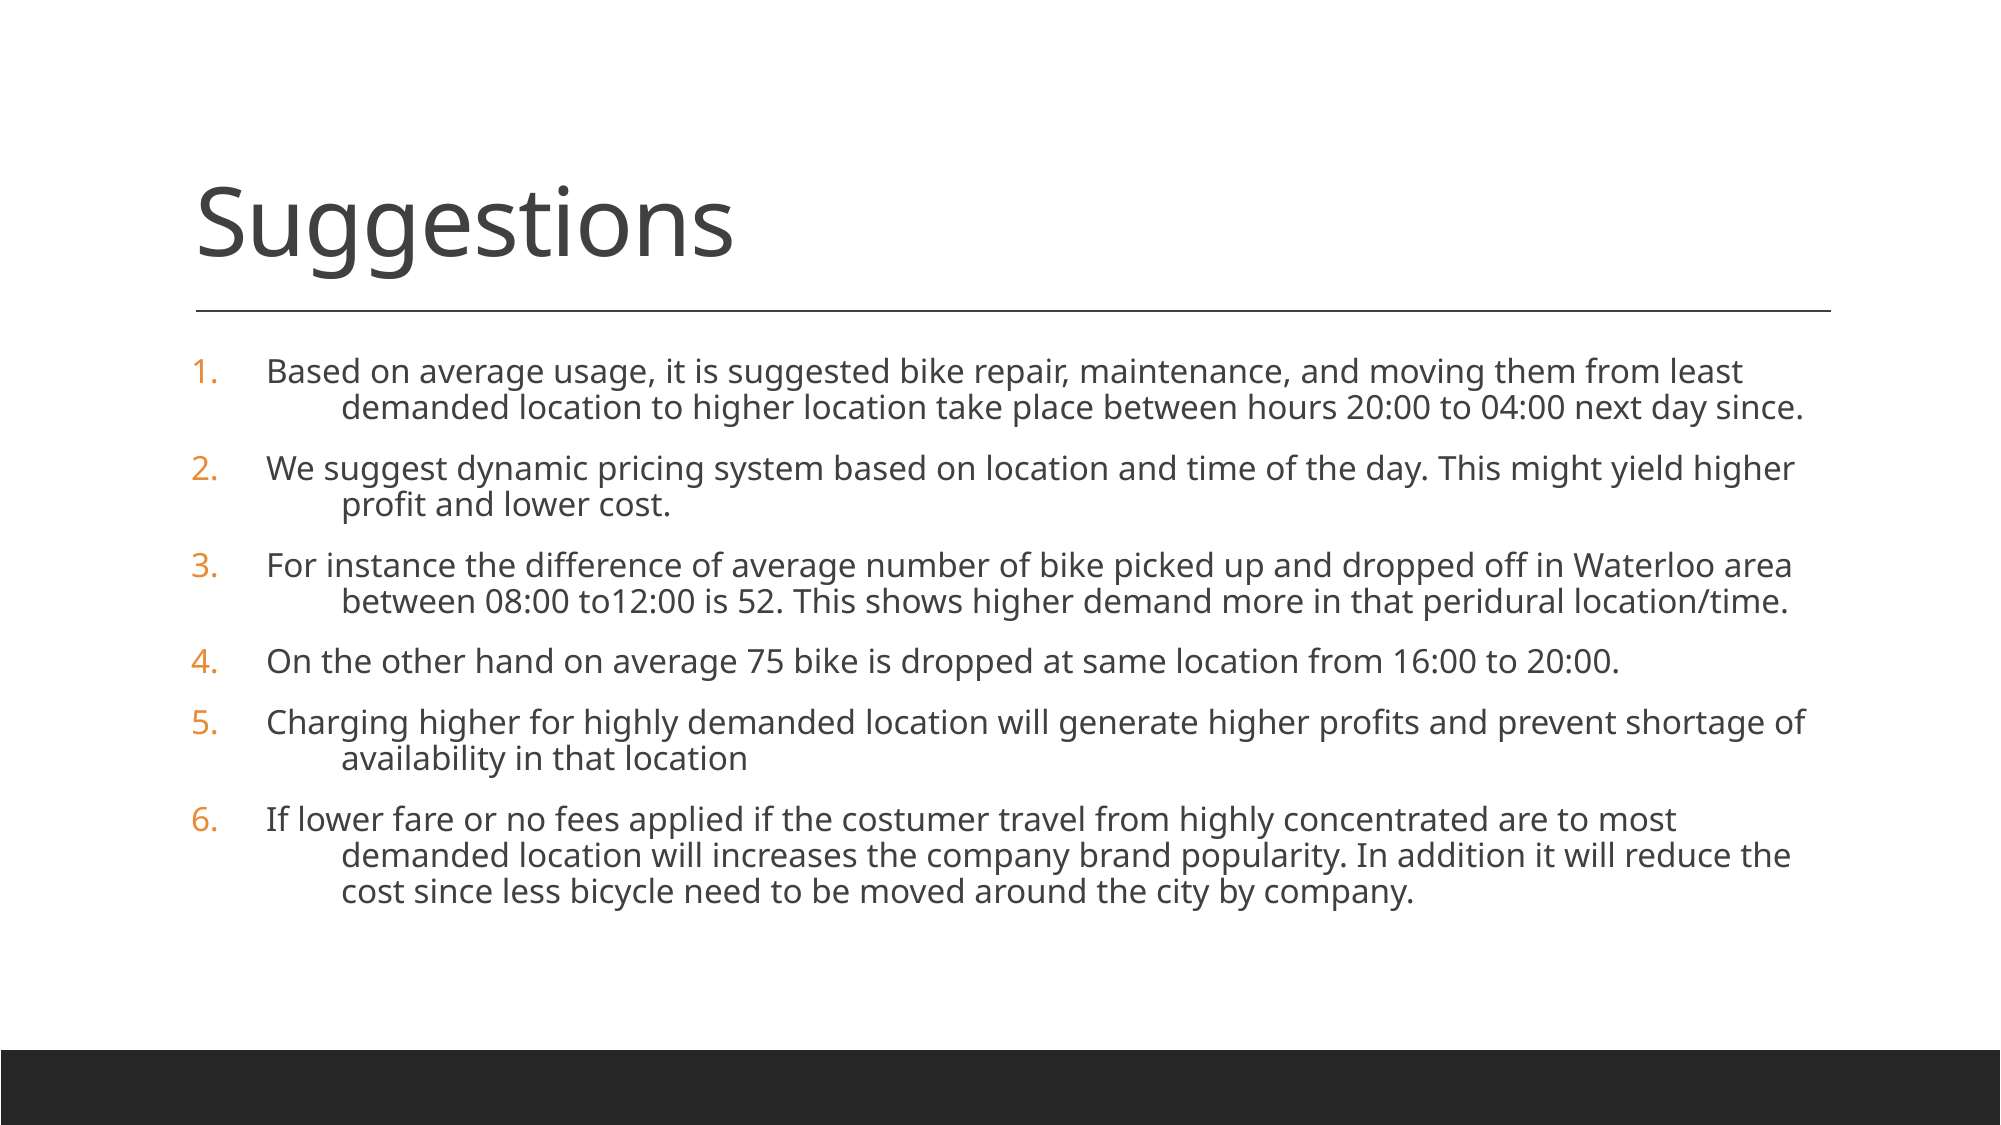

# Suggestions
Based on average usage, it is suggested bike repair, maintenance, and moving them from least demanded location to higher location take place between hours 20:00 to 04:00 next day since.
We suggest dynamic pricing system based on location and time of the day. This might yield higher profit and lower cost.
For instance the difference of average number of bike picked up and dropped off in Waterloo area between 08:00 to12:00 is 52. This shows higher demand more in that peridural location/time.
On the other hand on average 75 bike is dropped at same location from 16:00 to 20:00.
Charging higher for highly demanded location will generate higher profits and prevent shortage of availability in that location
If lower fare or no fees applied if the costumer travel from highly concentrated are to most demanded location will increases the company brand popularity. In addition it will reduce the cost since less bicycle need to be moved around the city by company.